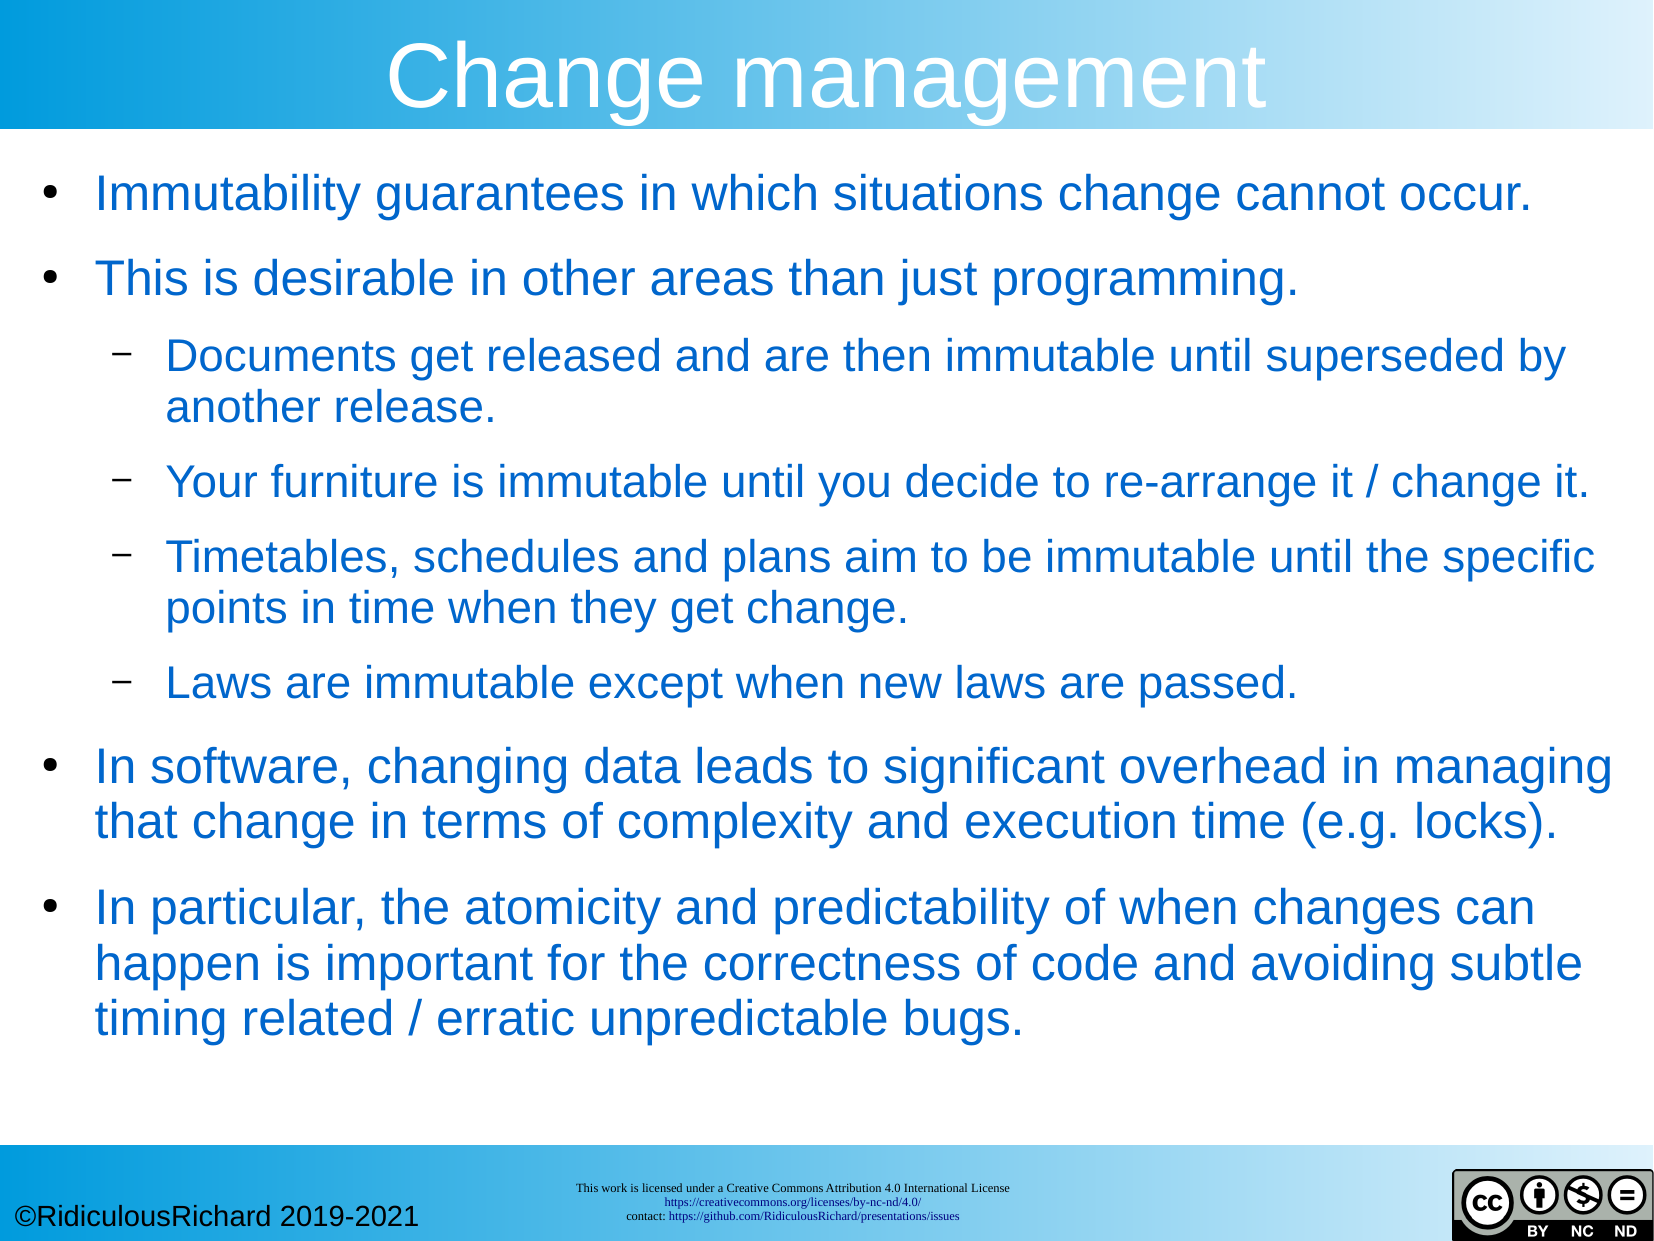

# Change management
Immutability guarantees in which situations change cannot occur.
This is desirable in other areas than just programming.
Documents get released and are then immutable until superseded by another release.
Your furniture is immutable until you decide to re-arrange it / change it.
Timetables, schedules and plans aim to be immutable until the specific points in time when they get change.
Laws are immutable except when new laws are passed.
In software, changing data leads to significant overhead in managing that change in terms of complexity and execution time (e.g. locks).
In particular, the atomicity and predictability of when changes can happen is important for the correctness of code and avoiding subtle timing related / erratic unpredictable bugs.